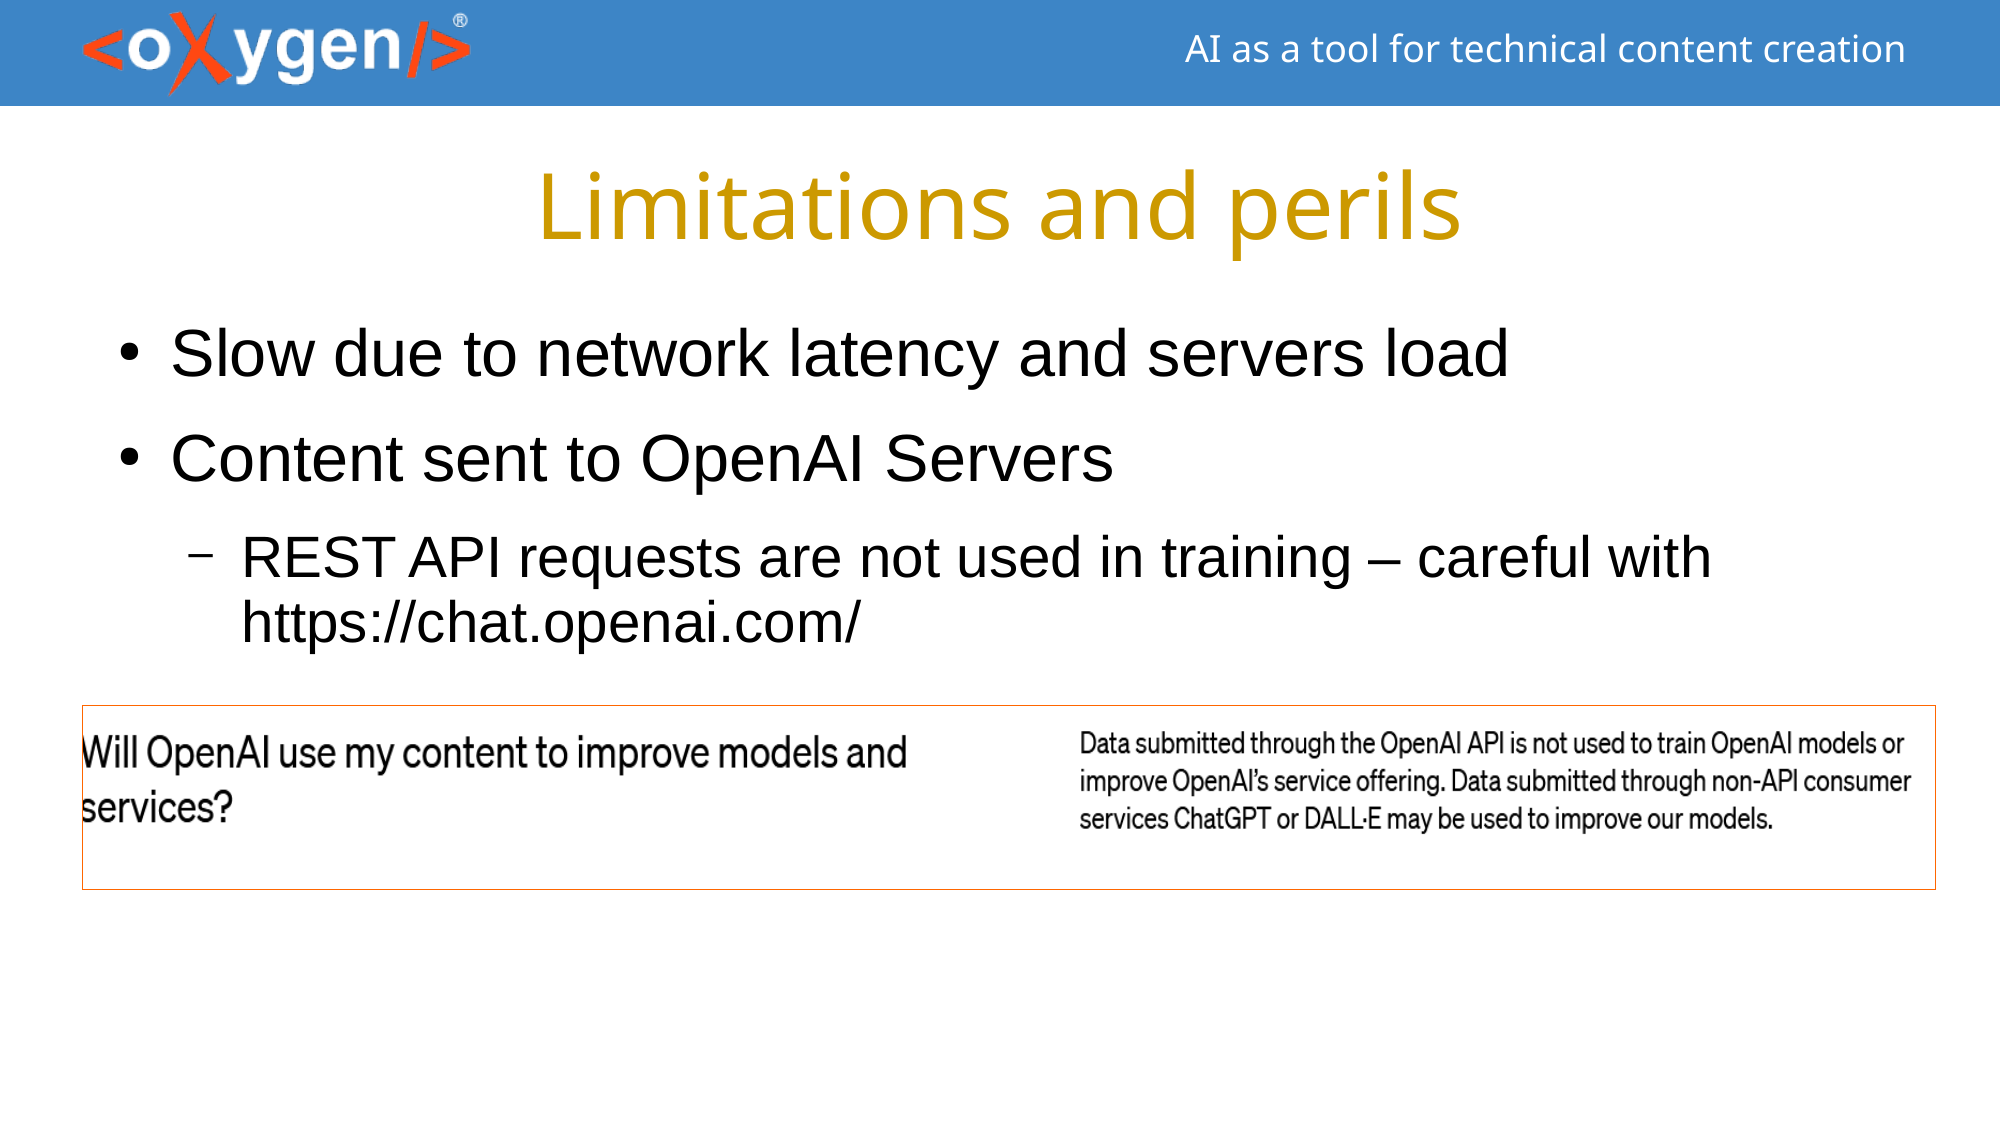

# Limitations and perils
Slow due to network latency and servers load
Content sent to OpenAI Servers
REST API requests are not used in training – careful with https://chat.openai.com/